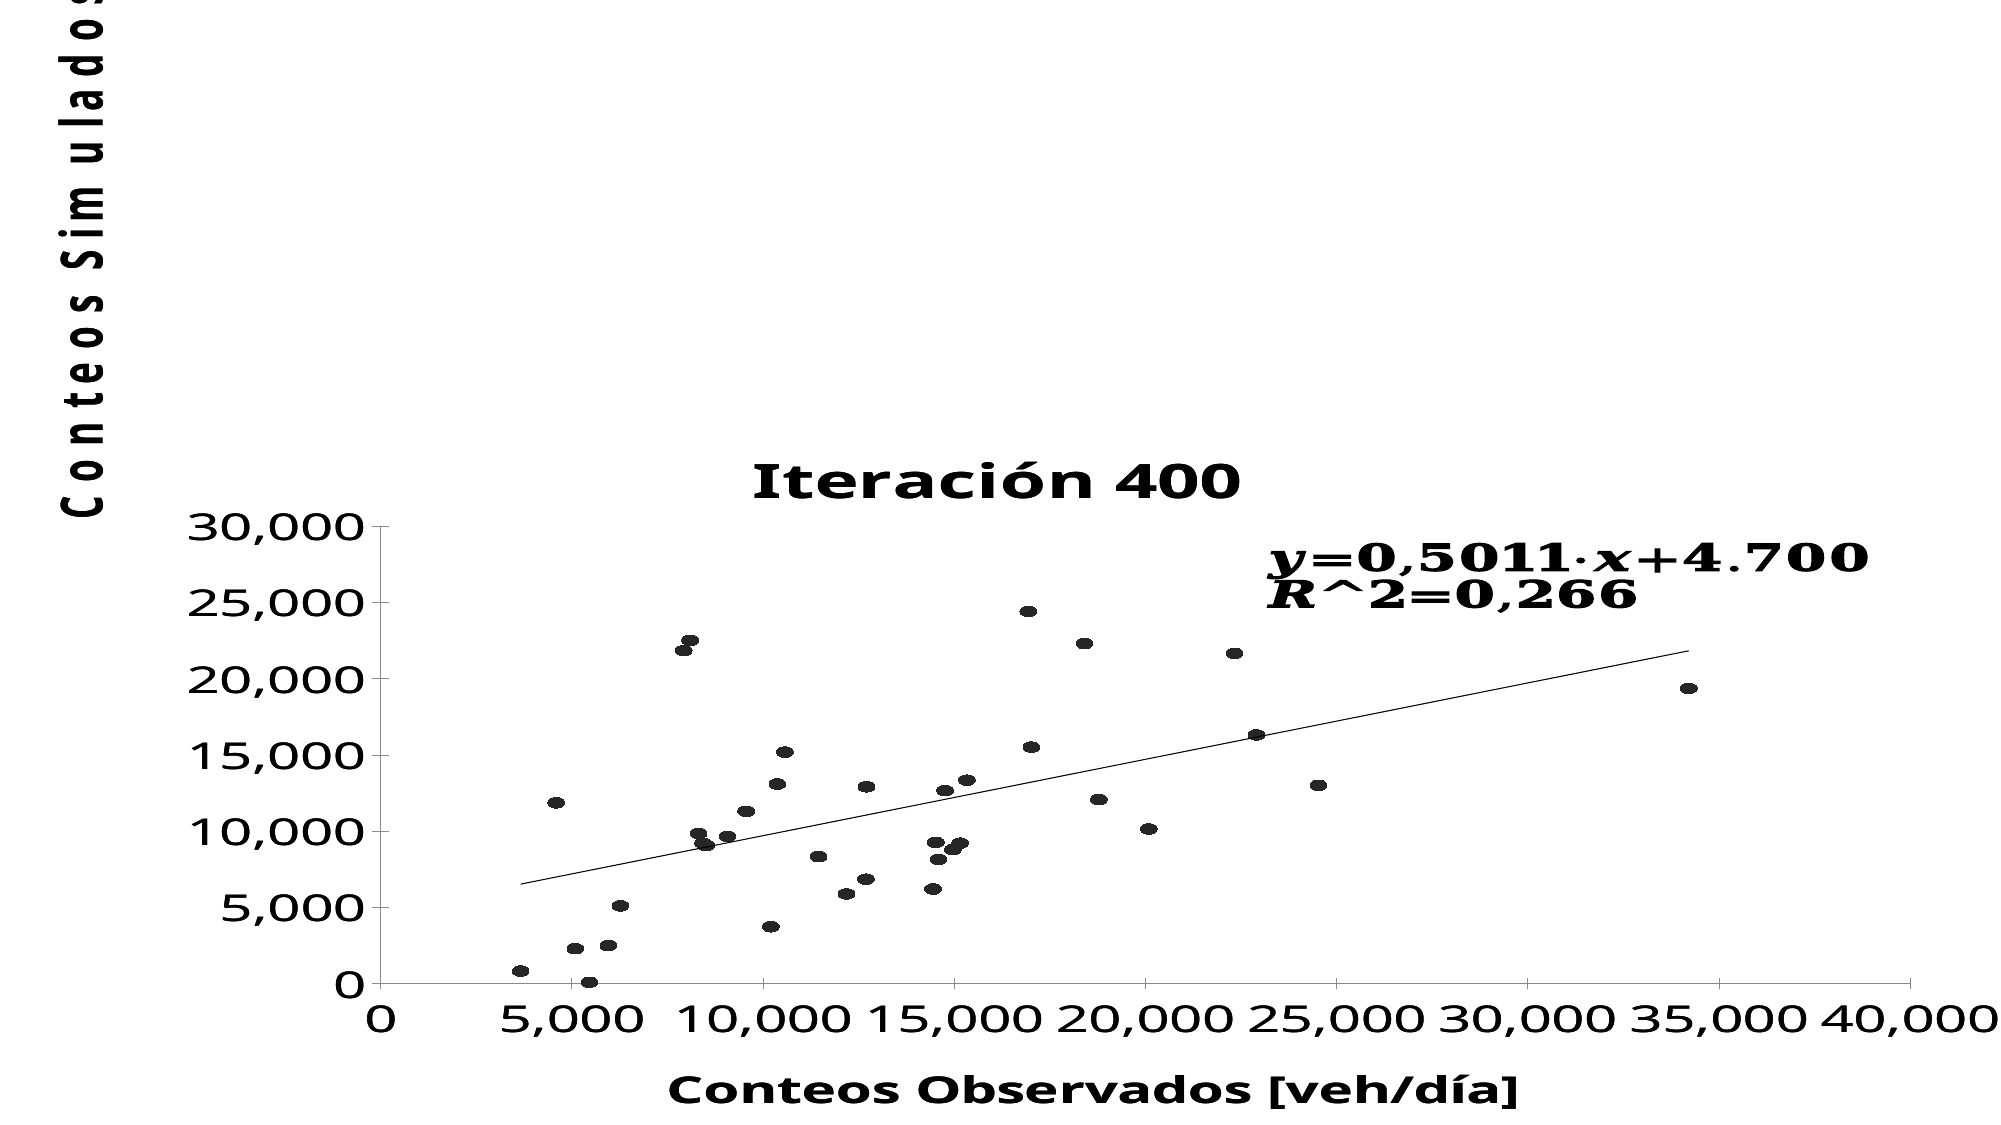

### Chart: Iteración 400
| Category | 400 |
|---|---|
### Chart: Iteración 400
| Category | 400 |
|---|---|